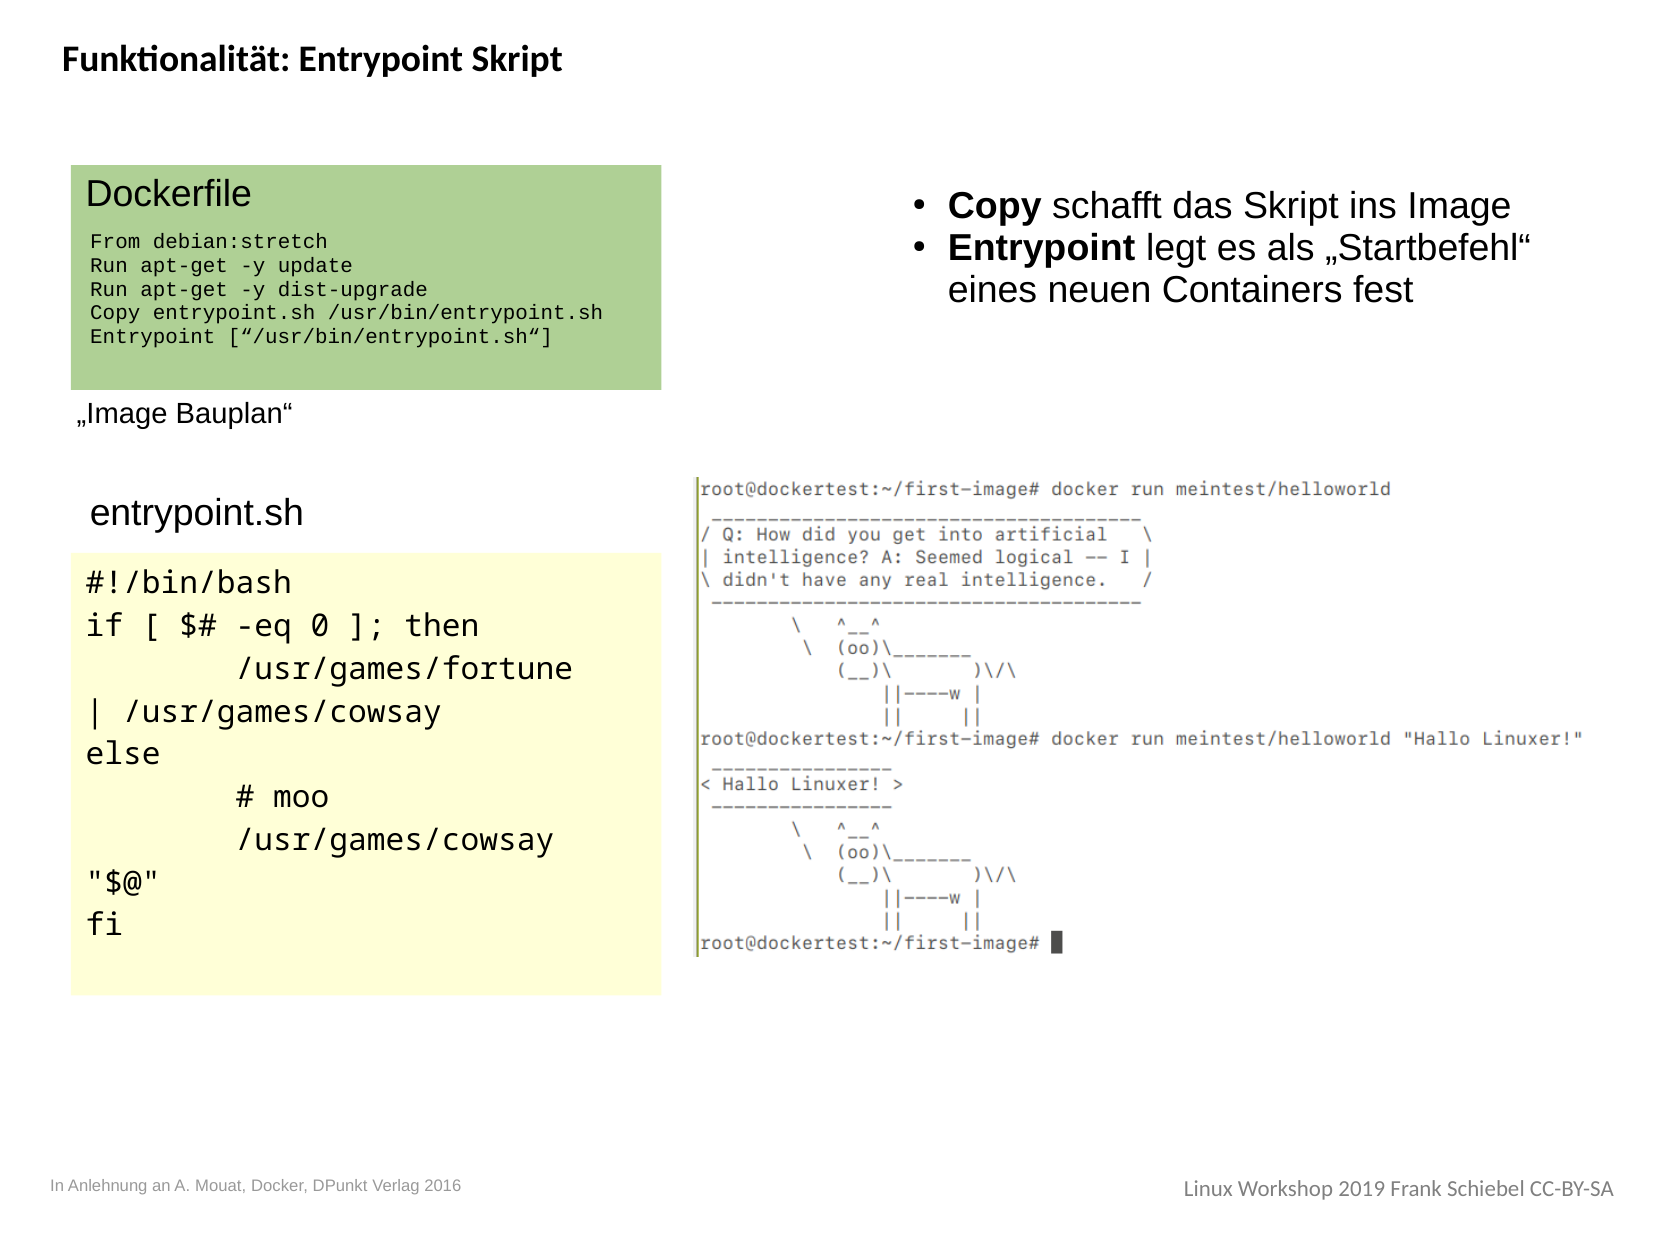

Funktionalität: Entrypoint Skript
Dockerfile
Copy schafft das Skript ins Image
Entrypoint legt es als „Startbefehl“
eines neuen Containers fest
From debian:stretch
Run apt-get -y update
Run apt-get -y dist-upgrade
Copy entrypoint.sh /usr/bin/entrypoint.sh
Entrypoint [“/usr/bin/entrypoint.sh“]
„Image Bauplan“
entrypoint.sh
#!/bin/bash
if [ $# -eq 0 ]; then
 /usr/games/fortune | /usr/games/cowsay
else
 # moo
 /usr/games/cowsay "$@"
fi
In Anlehnung an A. Mouat, Docker, DPunkt Verlag 2016